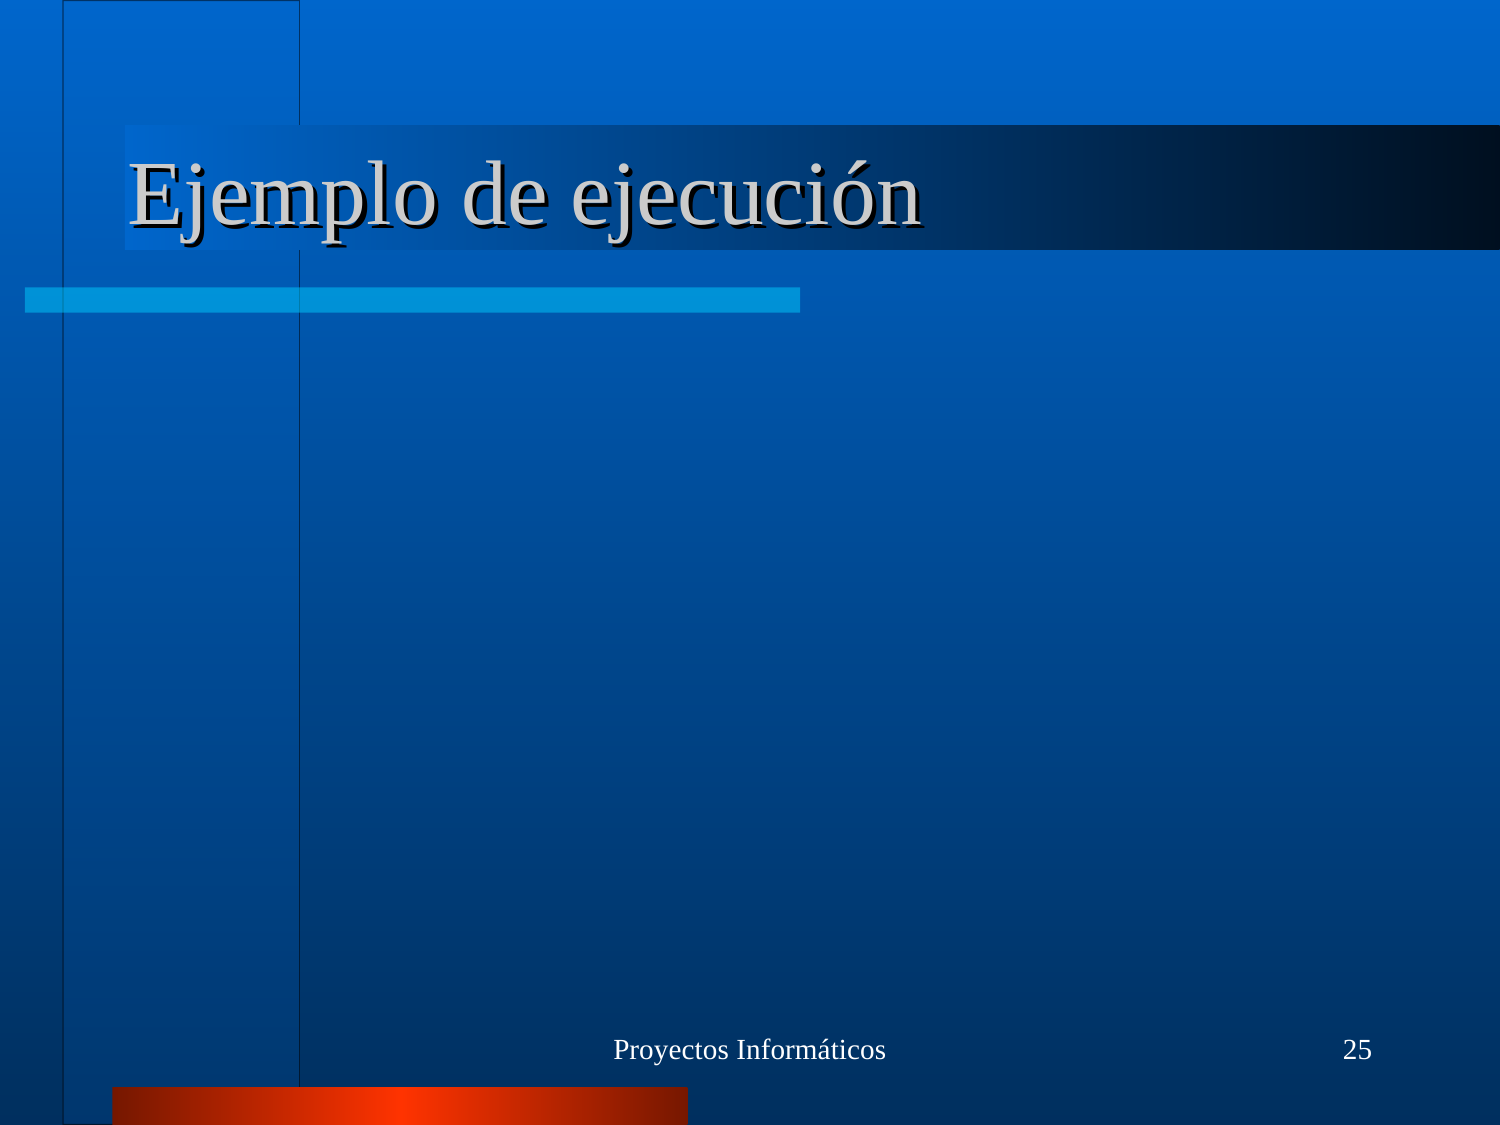

# Ejemplo de ejecución
Proyectos Informáticos
25